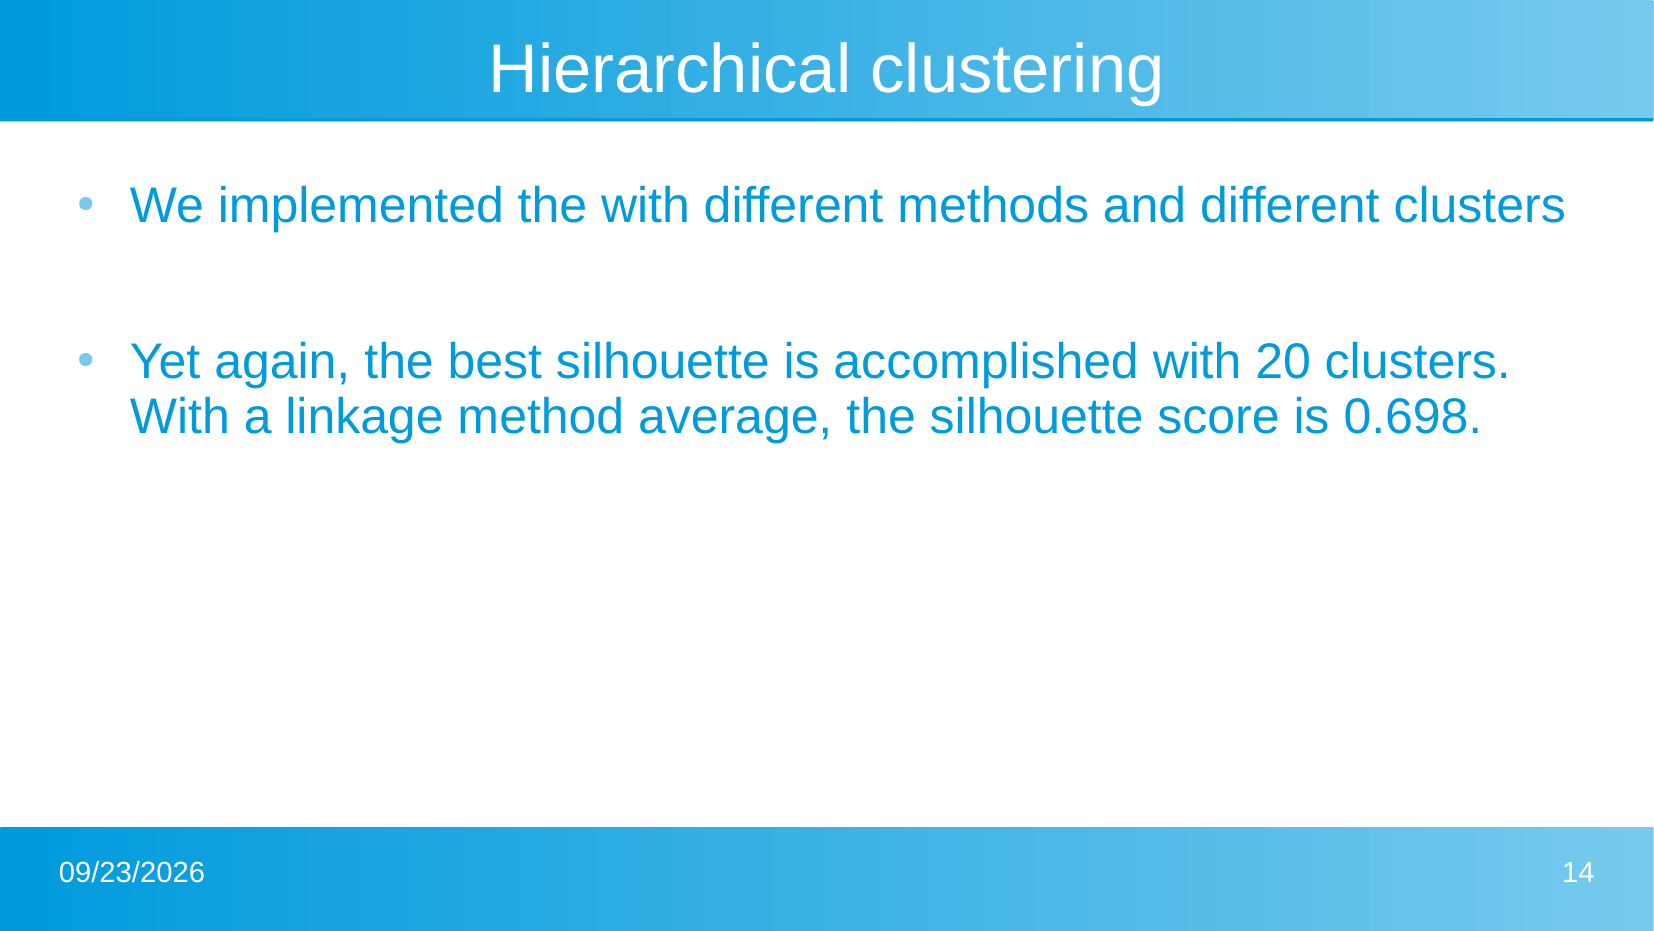

# Hierarchical clustering
We implemented the with different methods and different clusters
Yet again, the best silhouette is accomplished with 20 clusters. With a linkage method average, the silhouette score is 0.698.
14